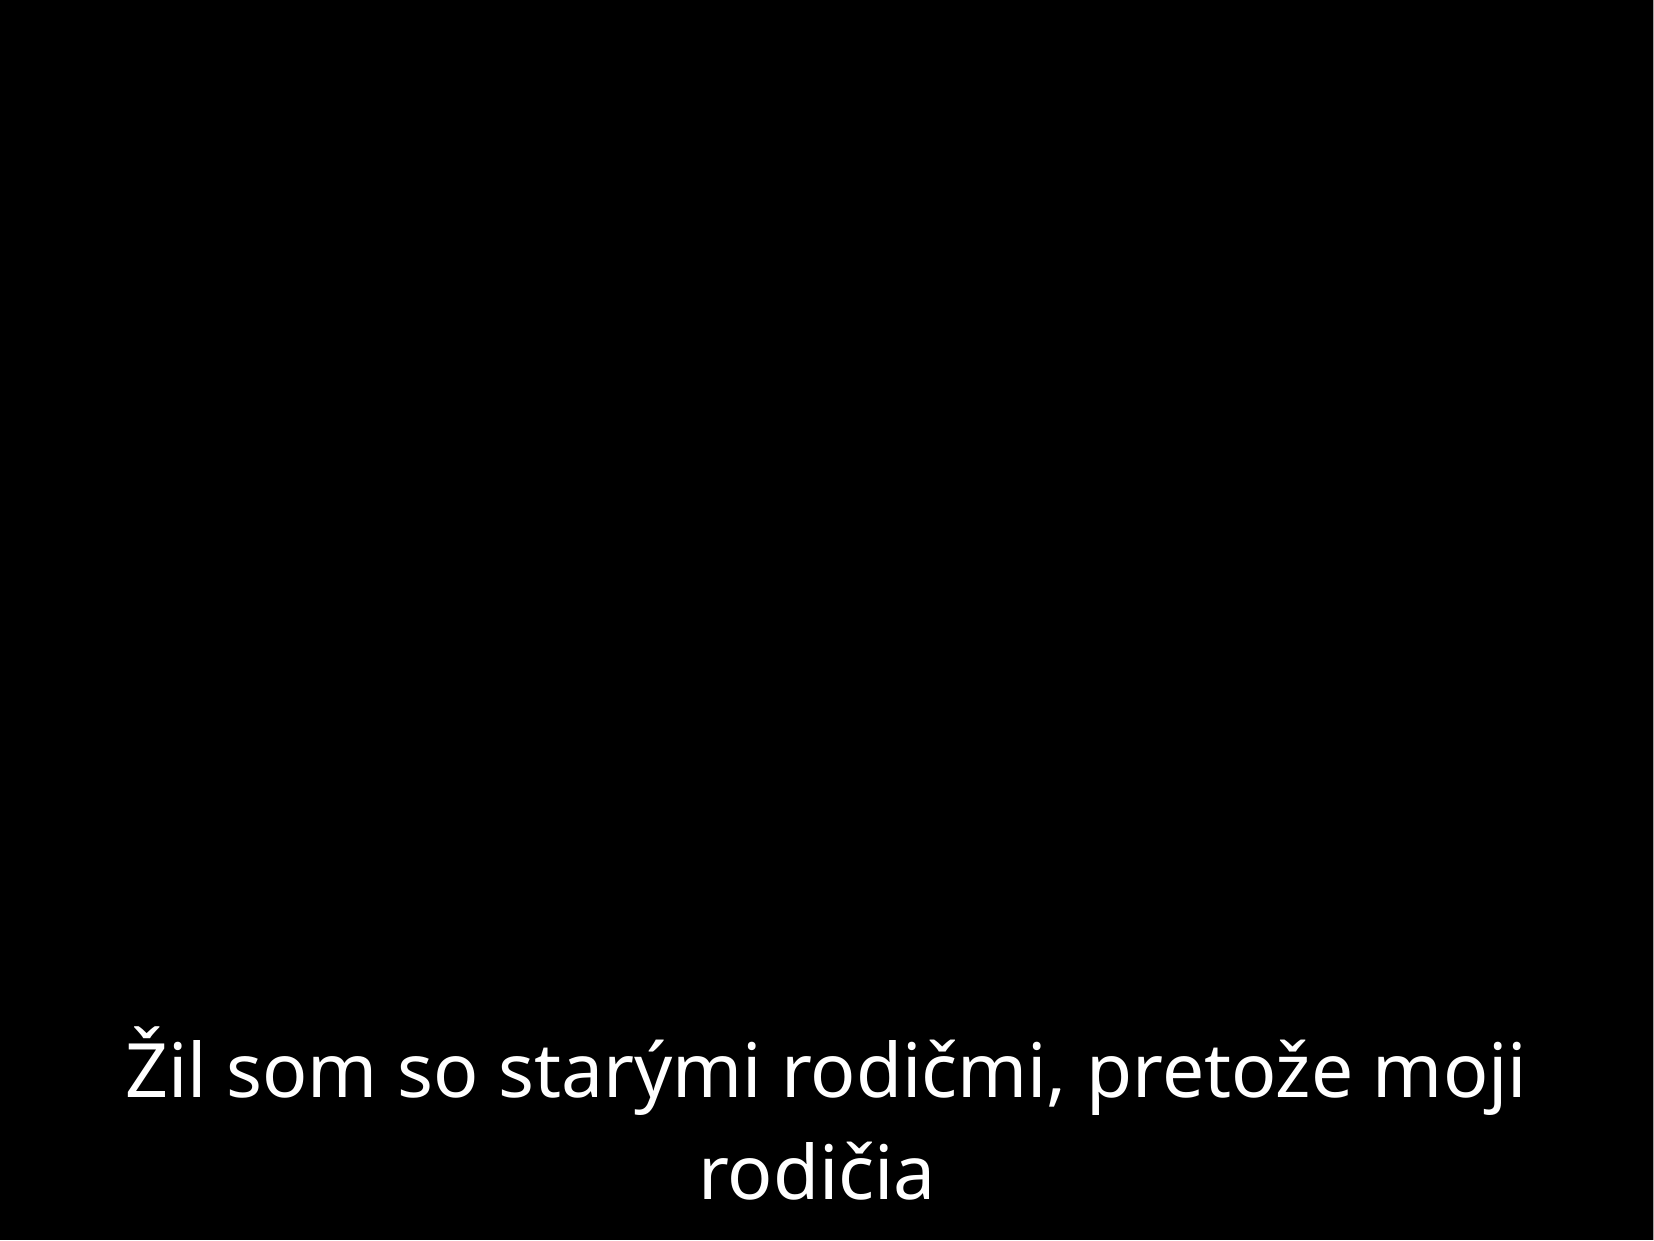

# Žil som so starými rodičmi, pretože moji rodičia